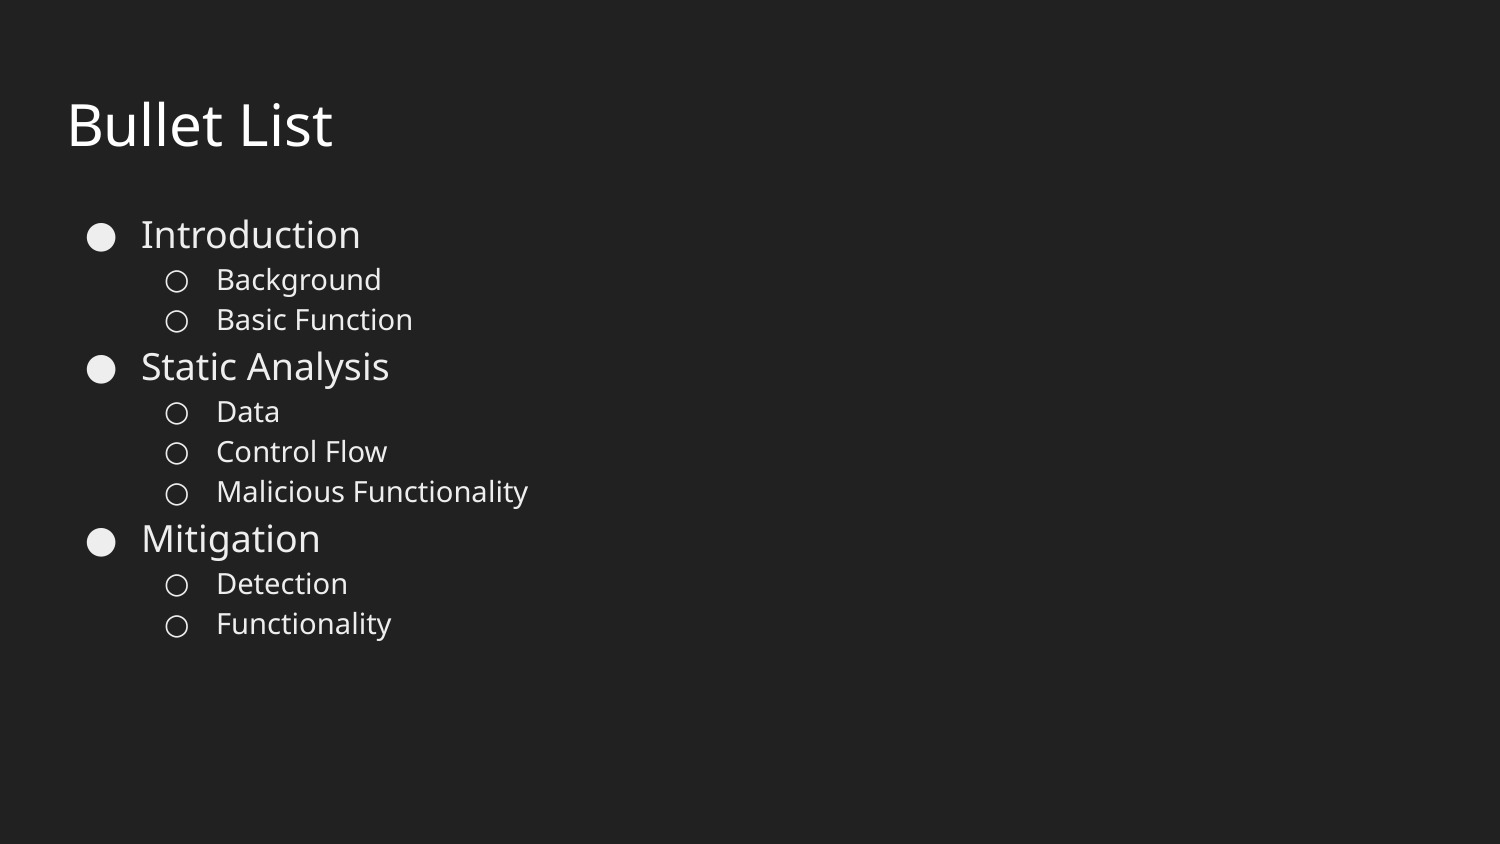

# Bullet List
Introduction
Background
Basic Function
Static Analysis
Data
Control Flow
Malicious Functionality
Mitigation
Detection
Functionality